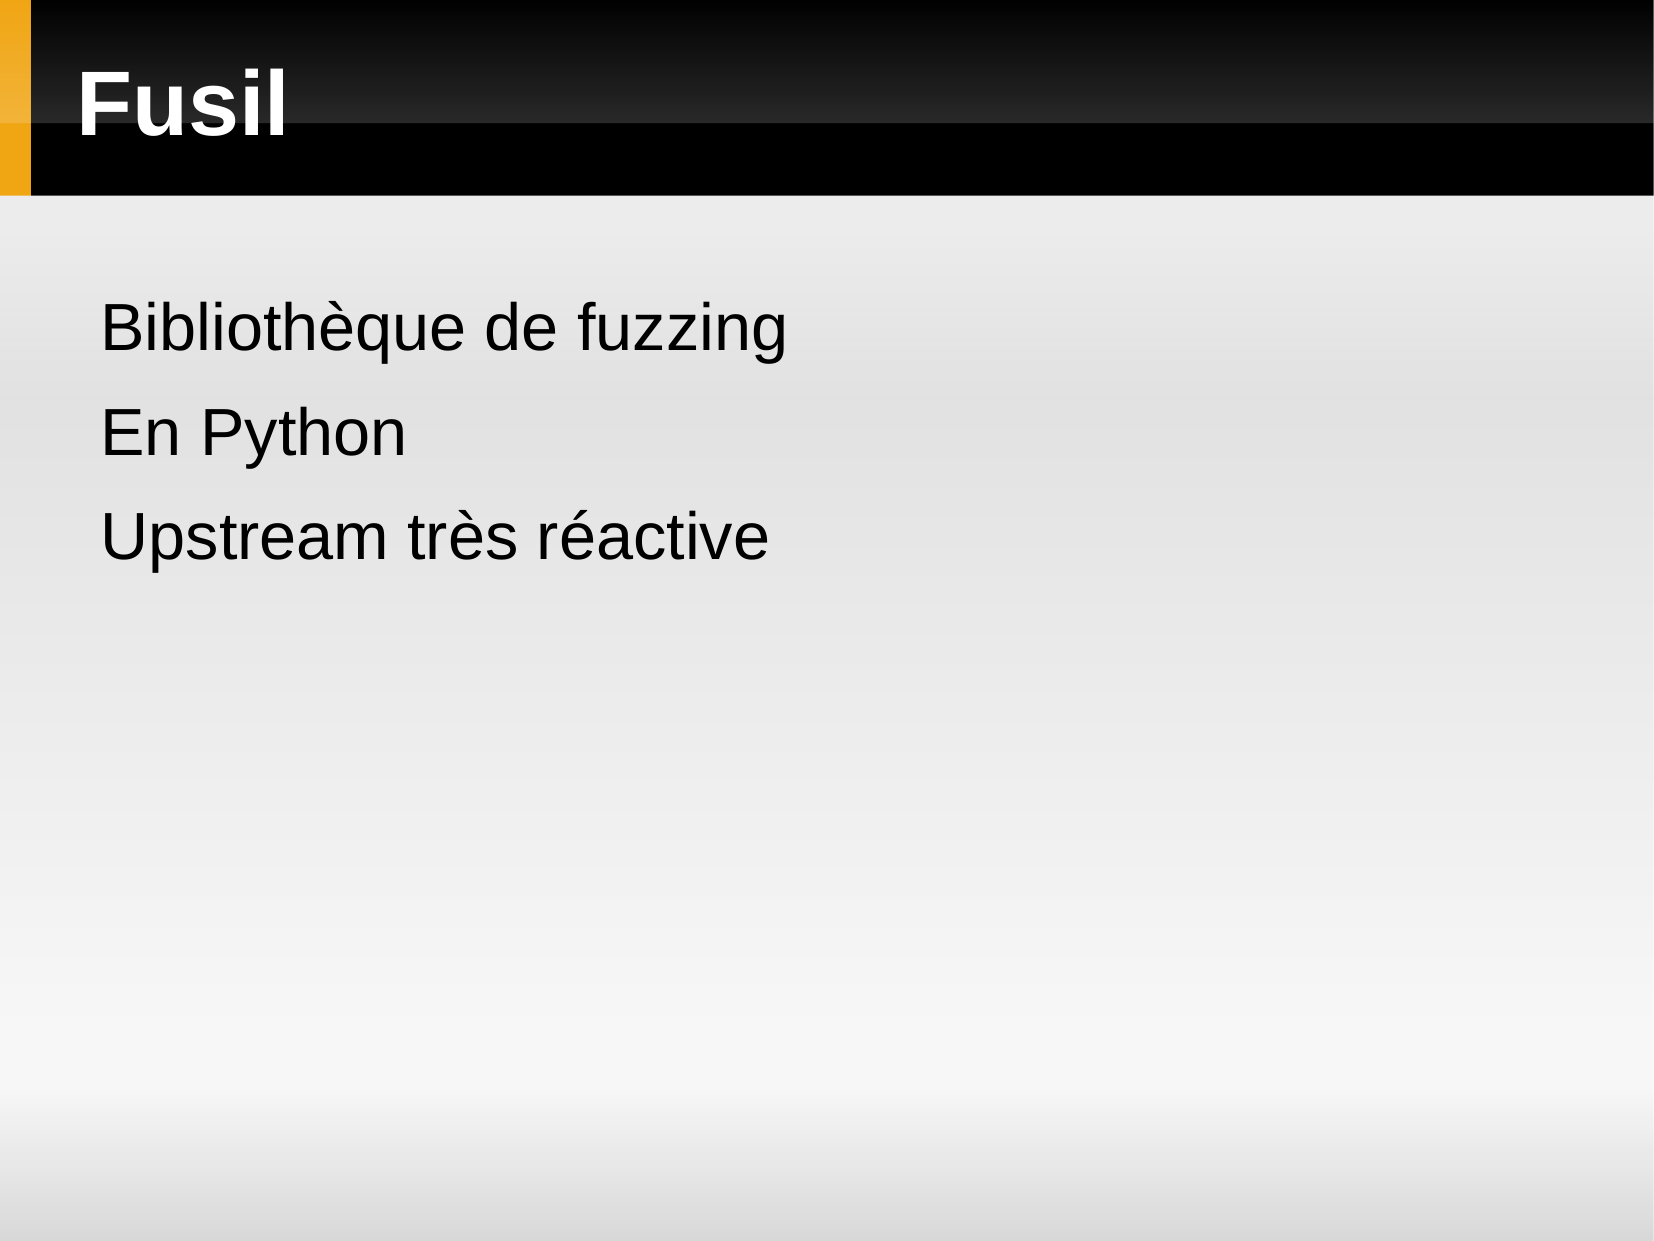

# Fusil
Bibliothèque de fuzzing
En Python
Upstream très réactive